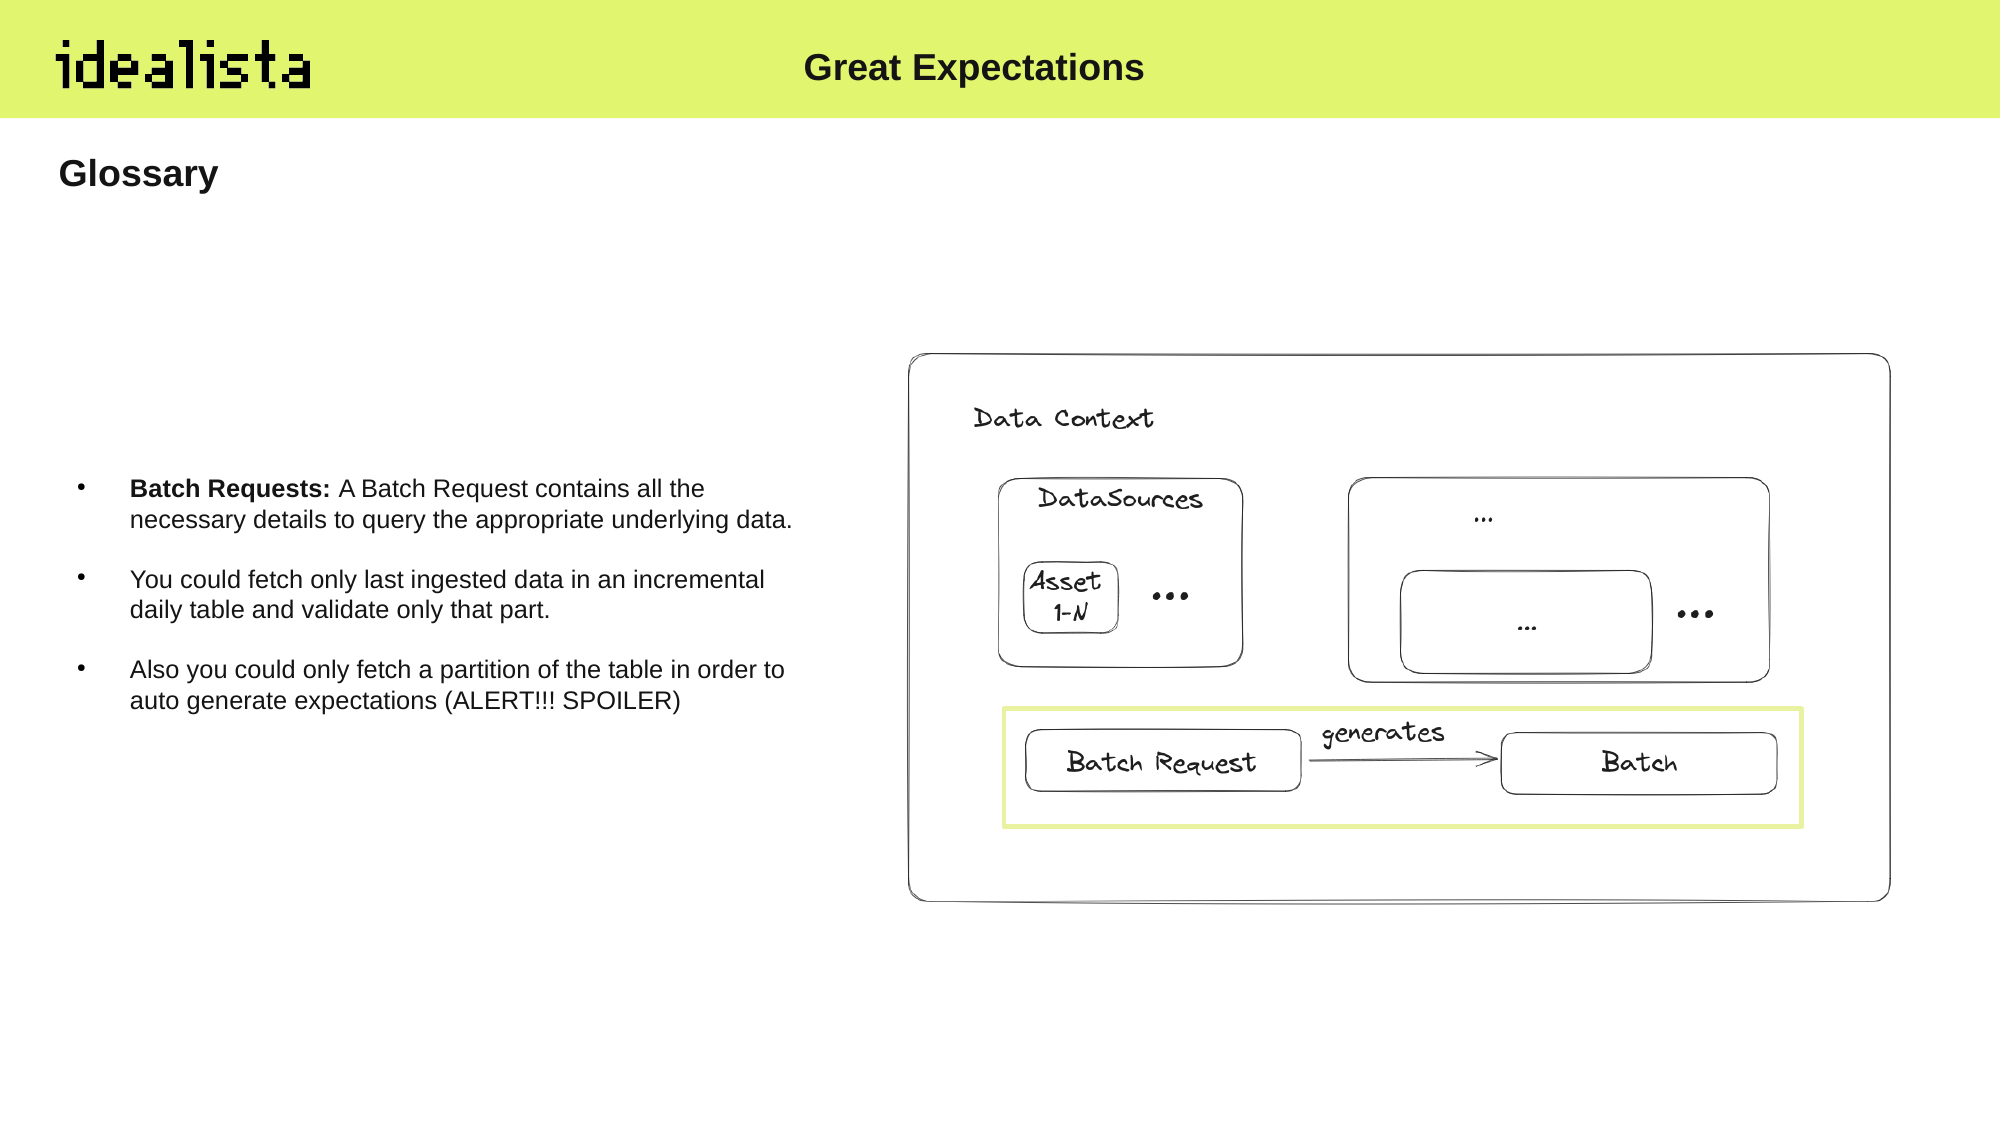

# Great Expectations
Glossary
Batch Requests: A Batch Request contains all the necessary details to query the appropriate underlying data.
You could fetch only last ingested data in an incremental daily table and validate only that part.
Also you could only fetch a partition of the table in order to auto generate expectations (ALERT!!! SPOILER)